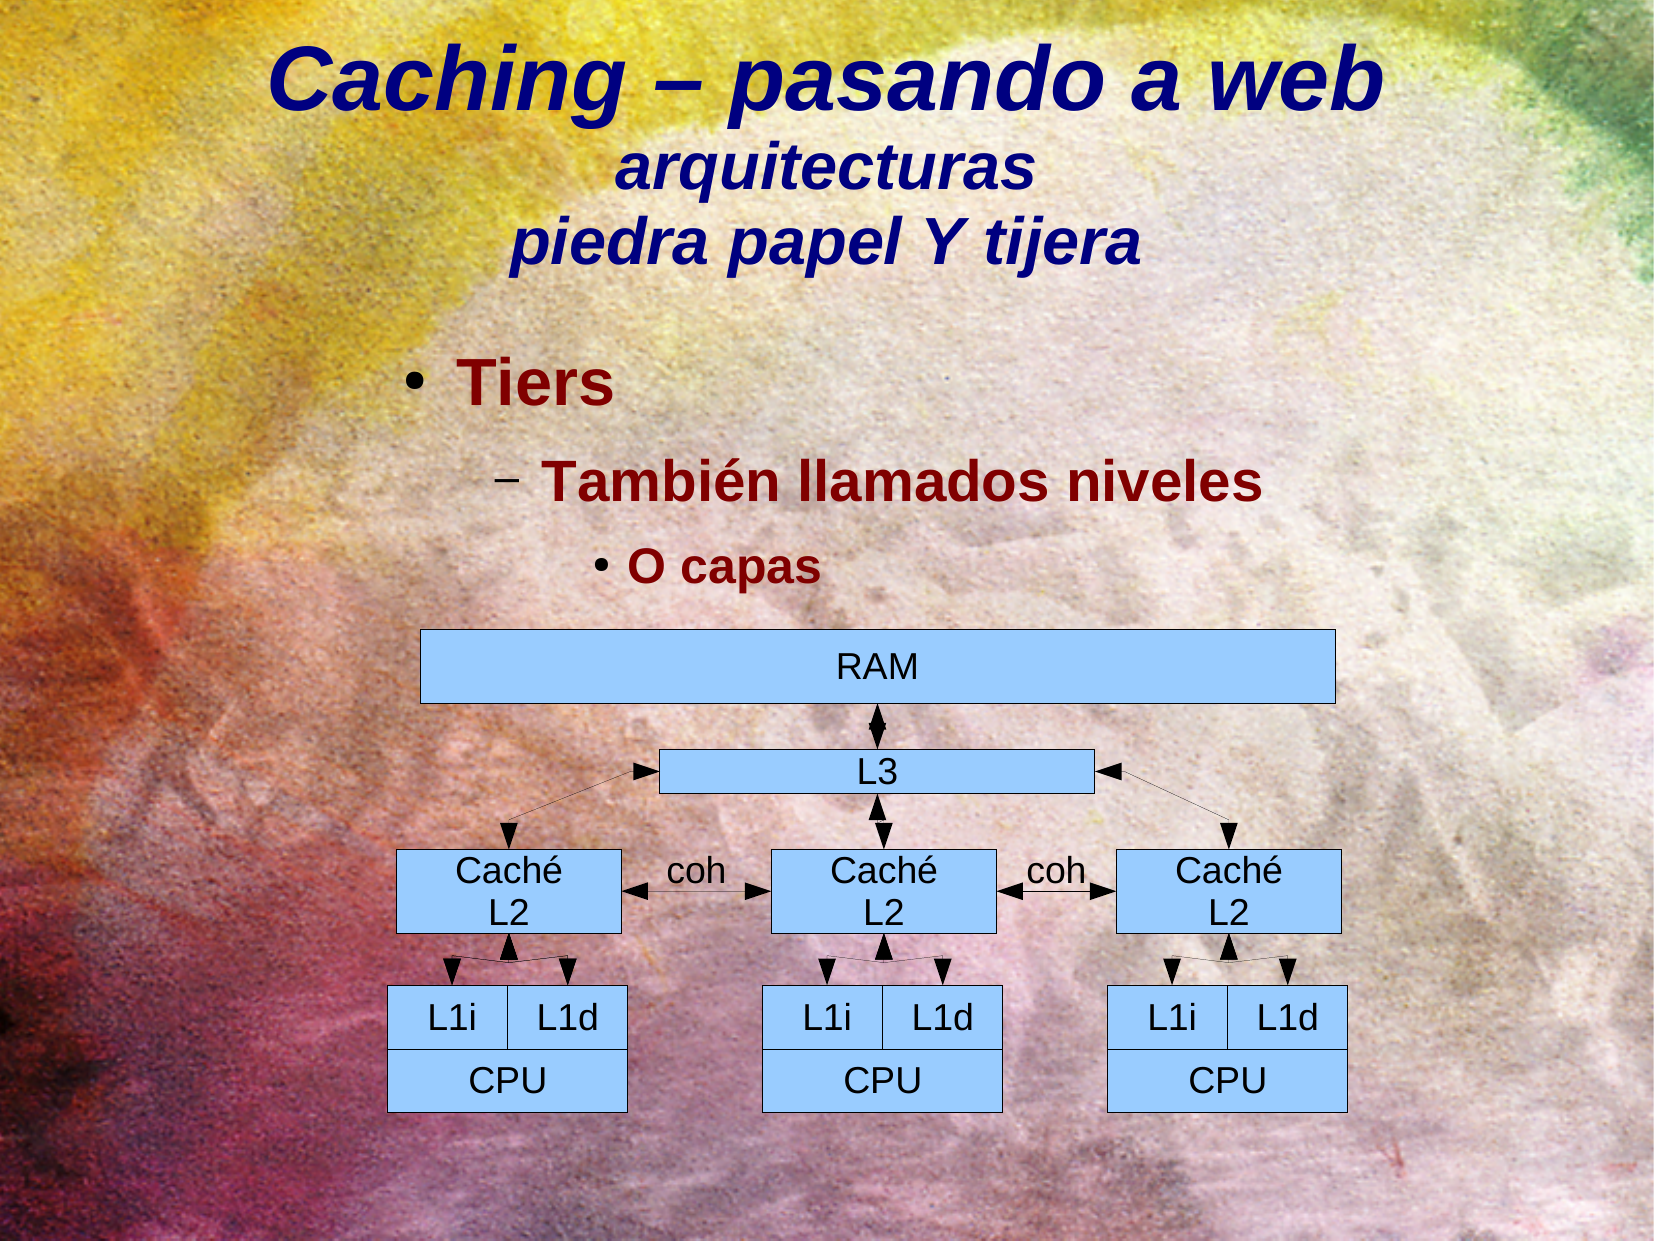

# Caching – pasando a web arquitecturas piedra papel Y tijera
Tiers
También llamados niveles
O capas
RAM
L3
Caché
L2
Caché
L2
Caché
L2
Caché
L2
L1d
L1i
L1i
L1d
L1i
L1d
L1i
L1d
CPU
CPU
CPU
CPU